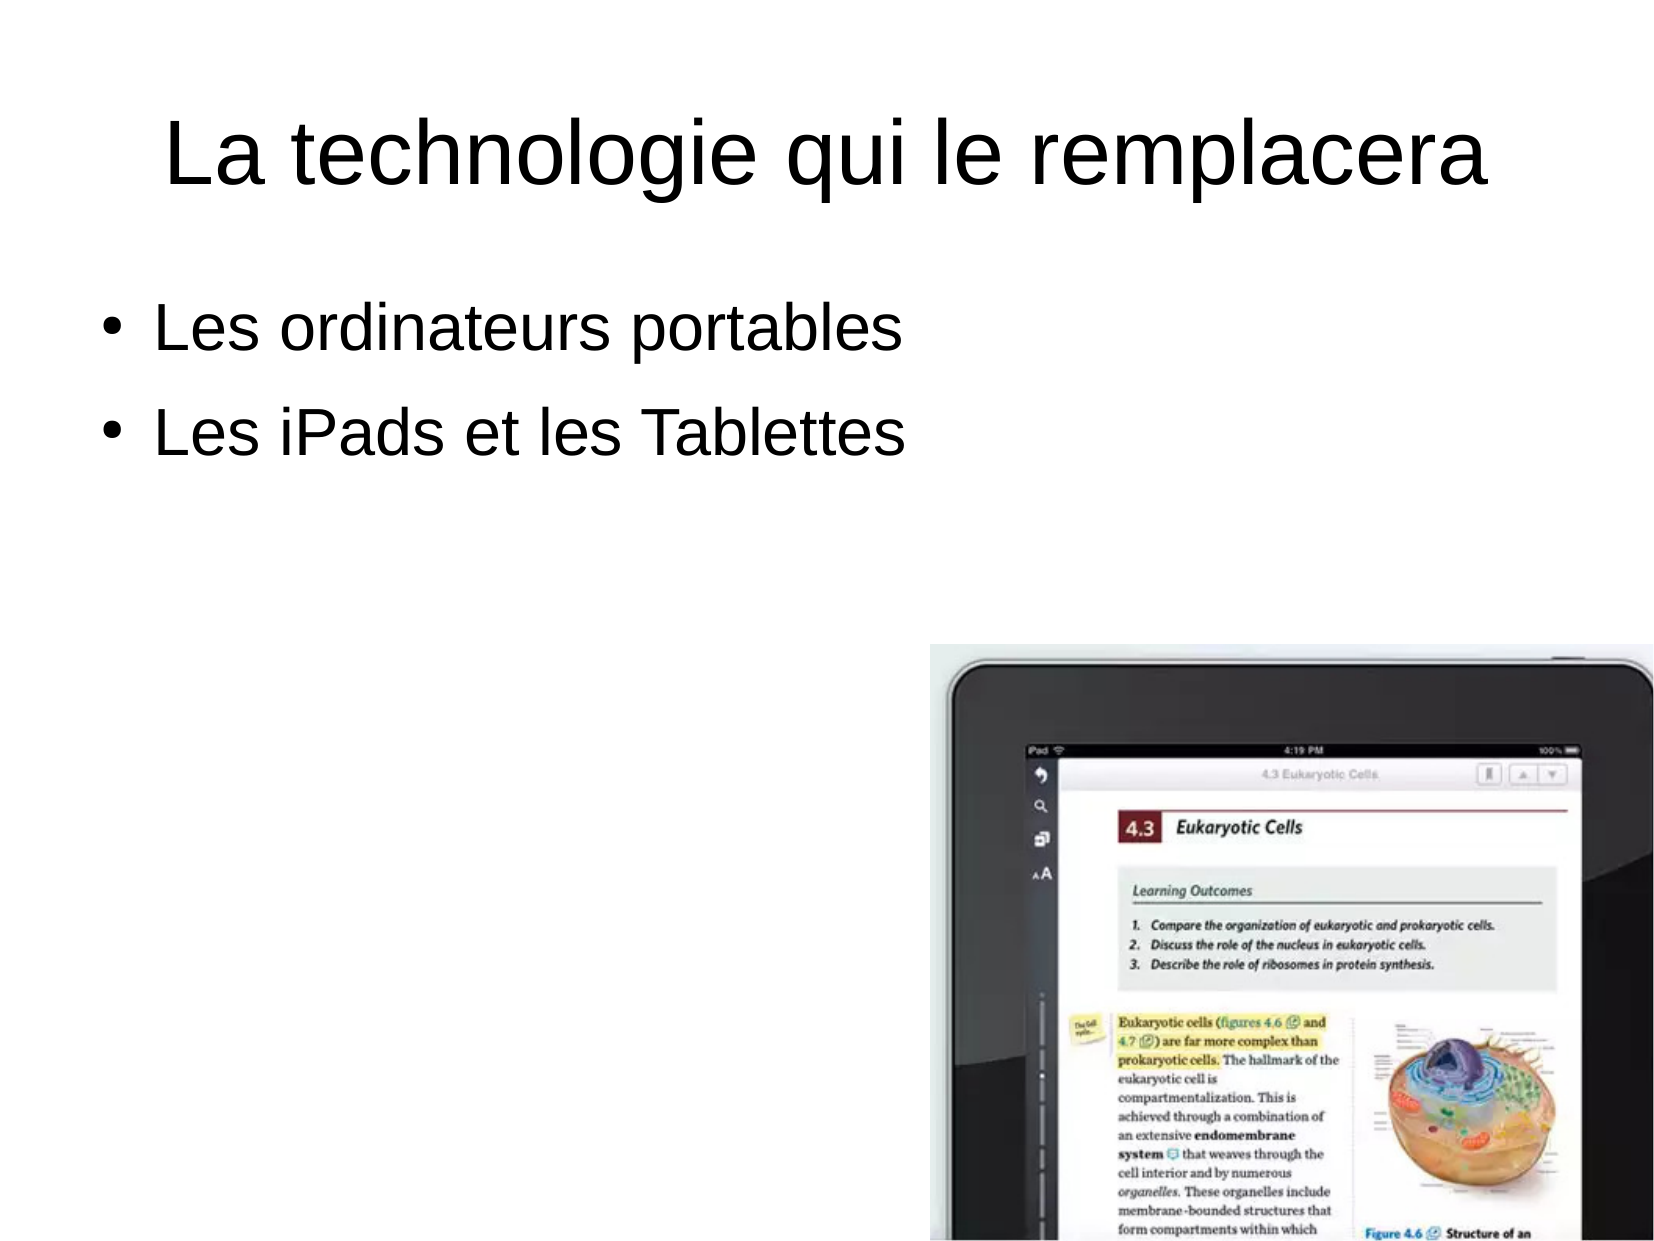

# La technologie qui le remplacera
Les ordinateurs portables
Les iPads et les Tablettes